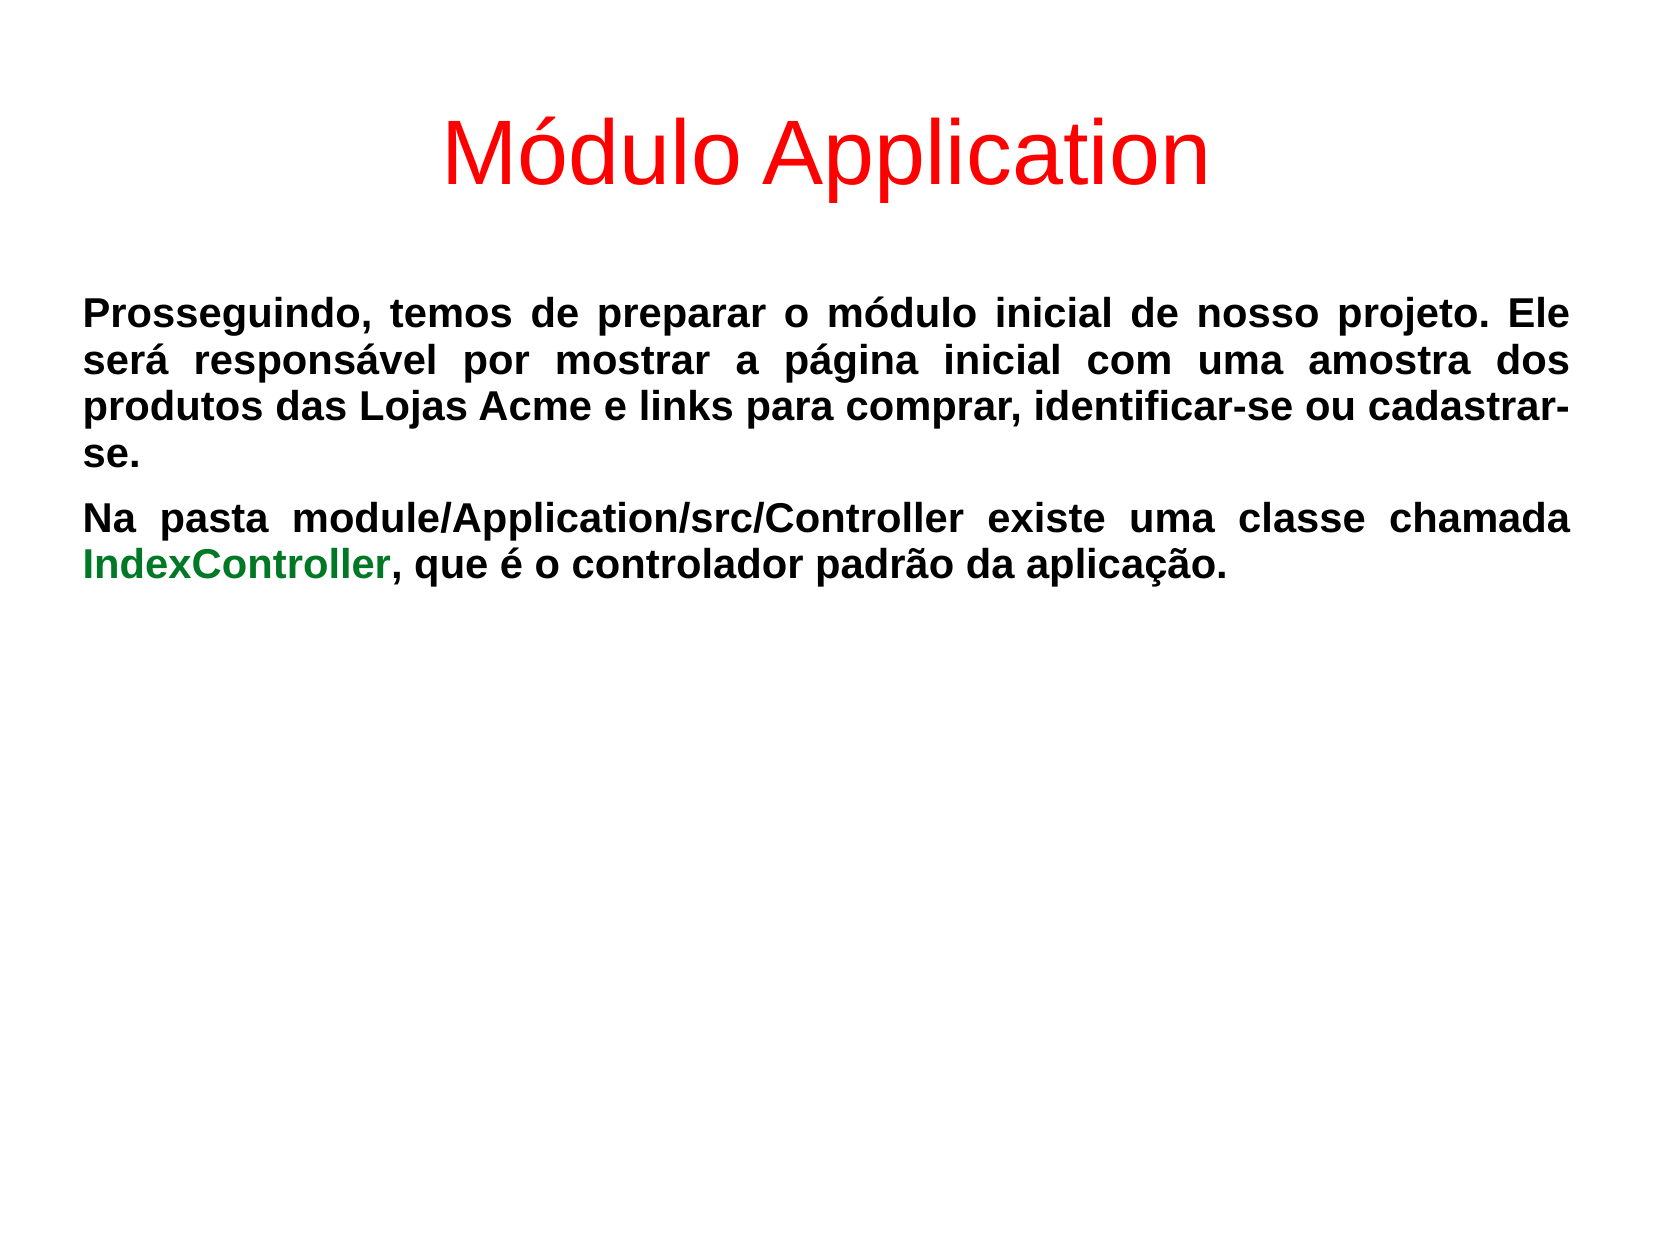

# Módulo Application
Prosseguindo, temos de preparar o módulo inicial de nosso projeto. Ele será responsável por mostrar a página inicial com uma amostra dos produtos das Lojas Acme e links para comprar, identificar-se ou cadastrar-se.
Na pasta module/Application/src/Controller existe uma classe chamada IndexController, que é o controlador padrão da aplicação.